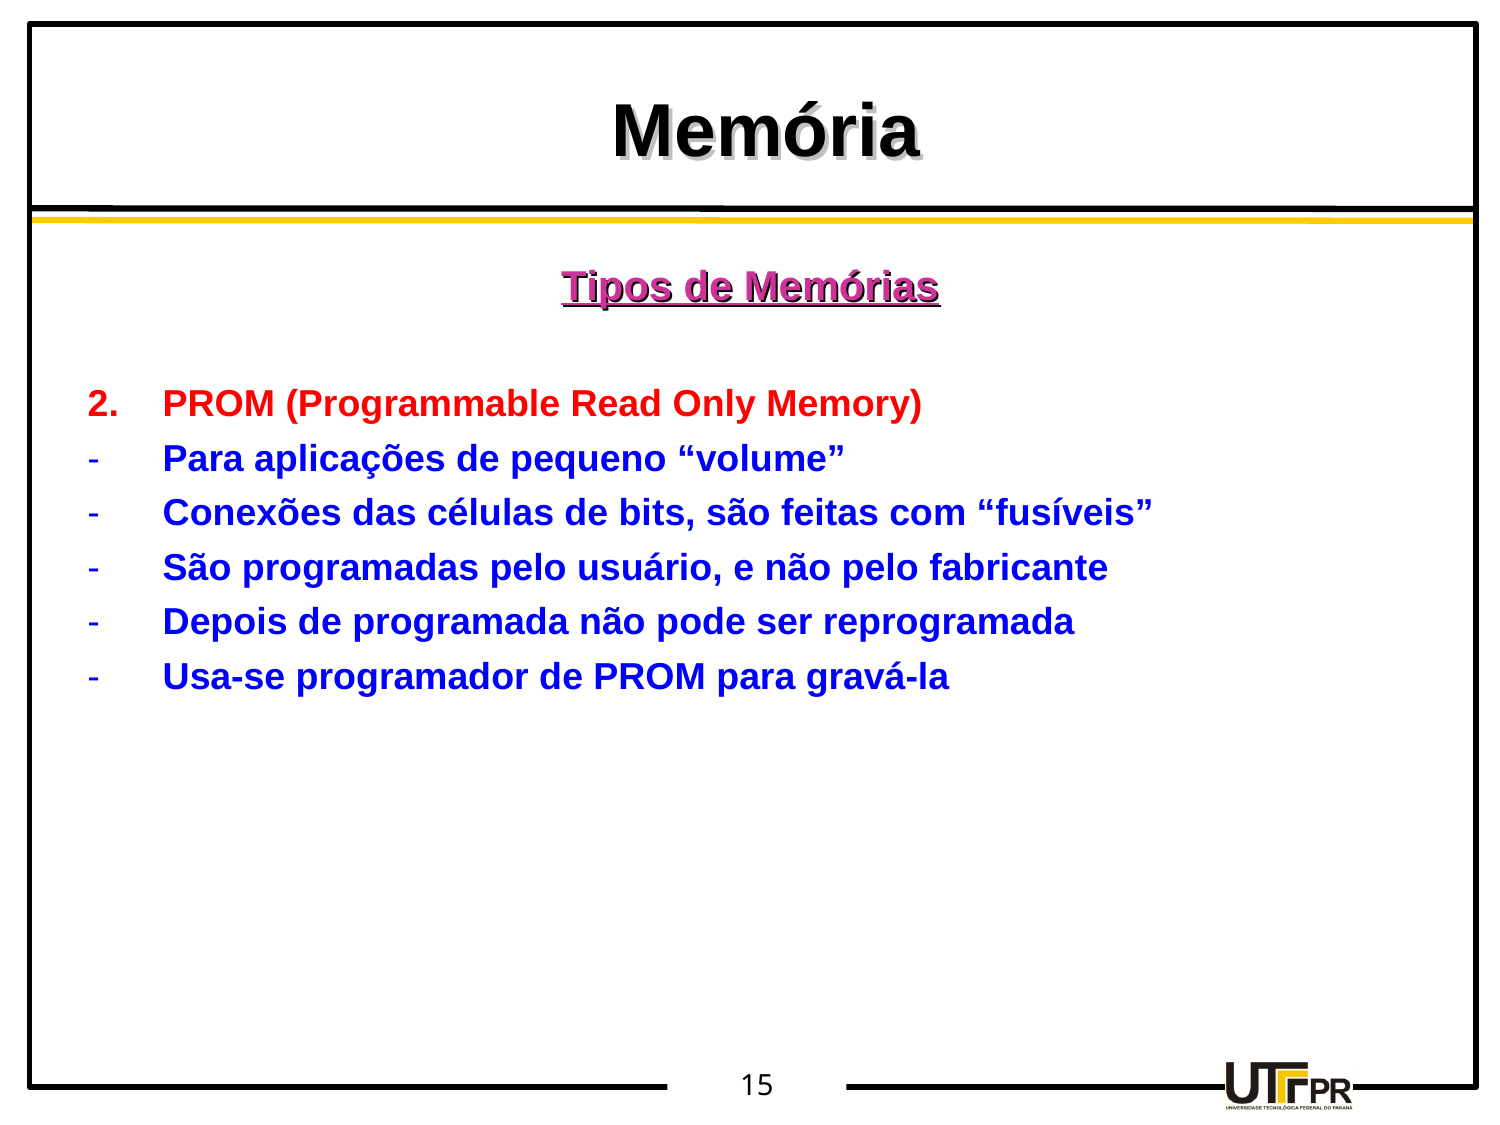

Memória
# Tipos de Memórias
PROM (Programmable Read Only Memory)
Para aplicações de pequeno “volume”
Conexões das células de bits, são feitas com “fusíveis”
São programadas pelo usuário, e não pelo fabricante
Depois de programada não pode ser reprogramada
Usa-se programador de PROM para gravá-la